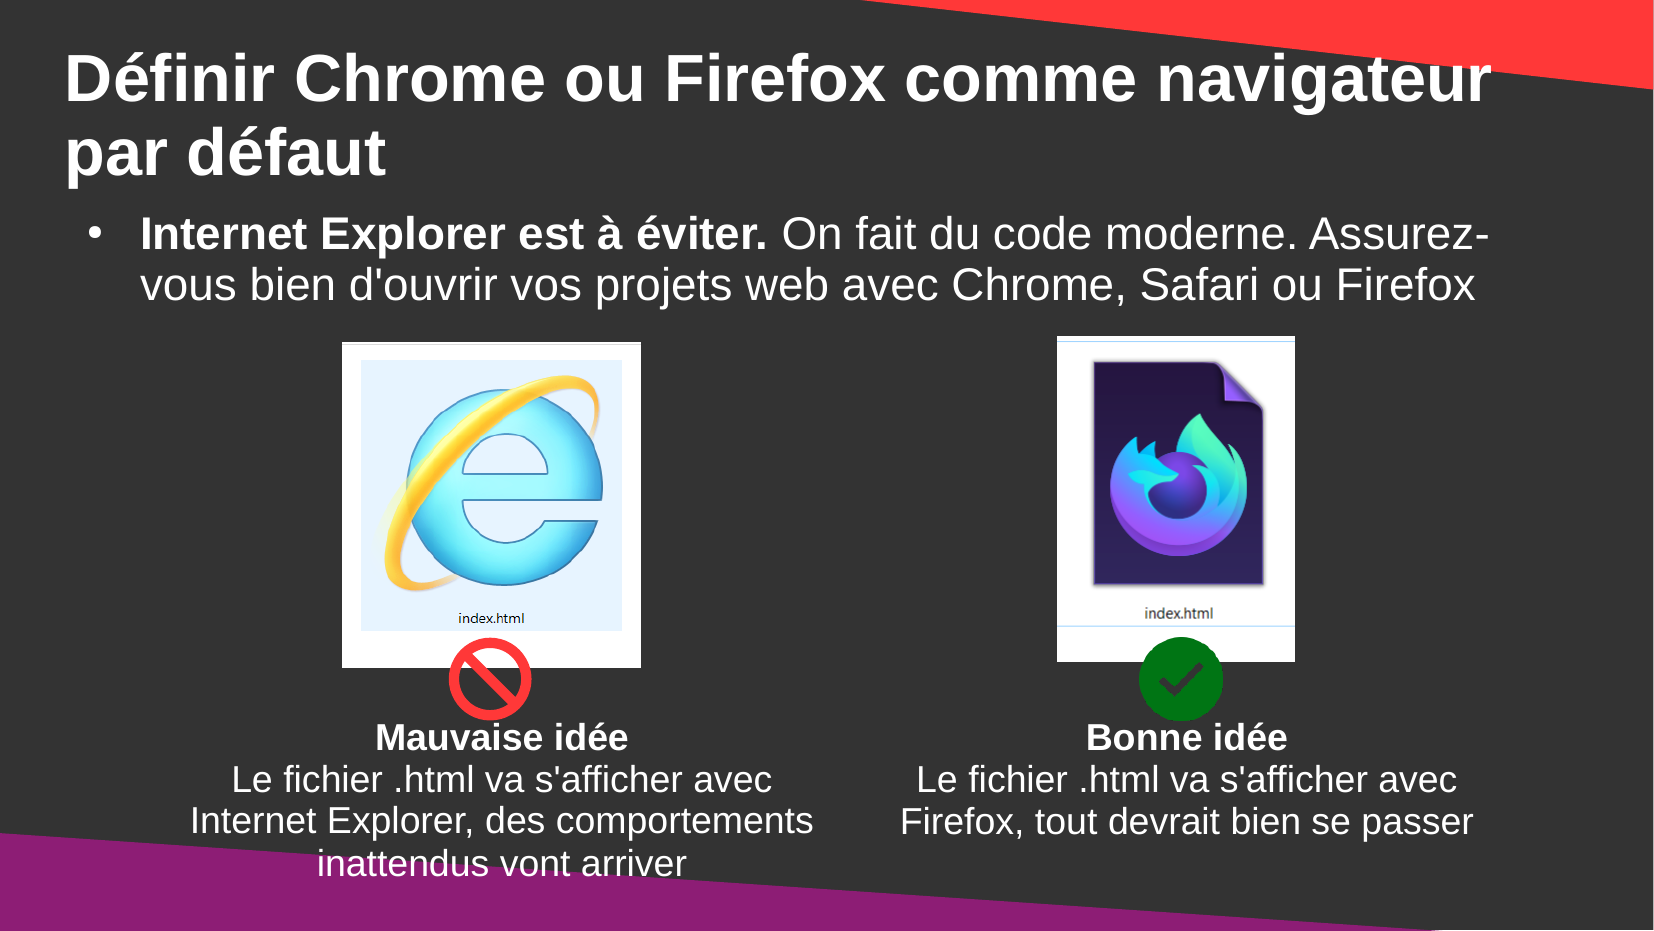

# Définir Chrome ou Firefox comme navigateur par défaut
Internet Explorer est à éviter. On fait du code moderne. Assurez-vous bien d'ouvrir vos projets web avec Chrome, Safari ou Firefox
Mauvaise idée
Le fichier .html va s'afficher avec Internet Explorer, des comportements inattendus vont arriver
Bonne idée
Le fichier .html va s'afficher avec Firefox, tout devrait bien se passer